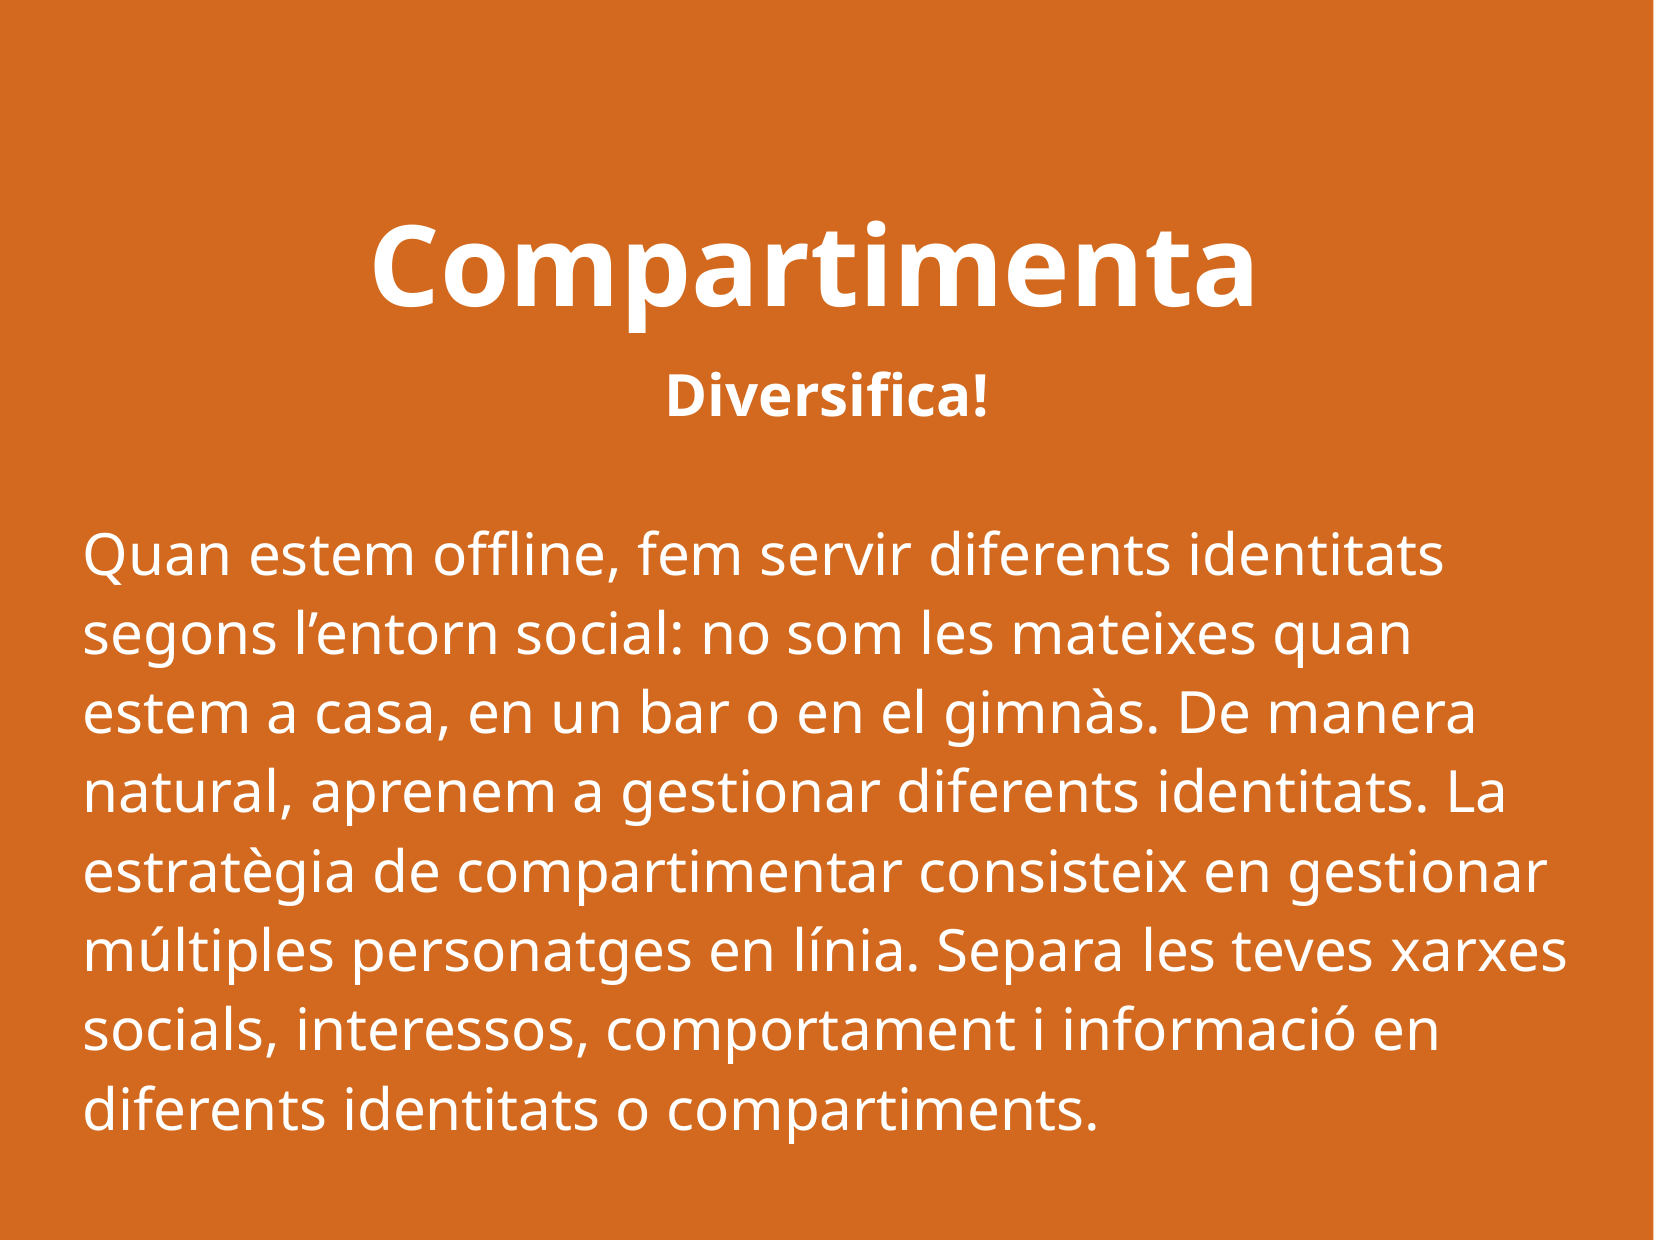

Compartimenta
# Diversifica!
Quan estem offline, fem servir diferents identitats segons l’entorn social: no som les mateixes quan estem a casa, en un bar o en el gimnàs. De manera natural, aprenem a gestionar diferents identitats. La estratègia de compartimentar consisteix en gestionar múltiples personatges en línia. Separa les teves xarxes socials, interessos, comportament i informació en diferents identitats o compartiments.